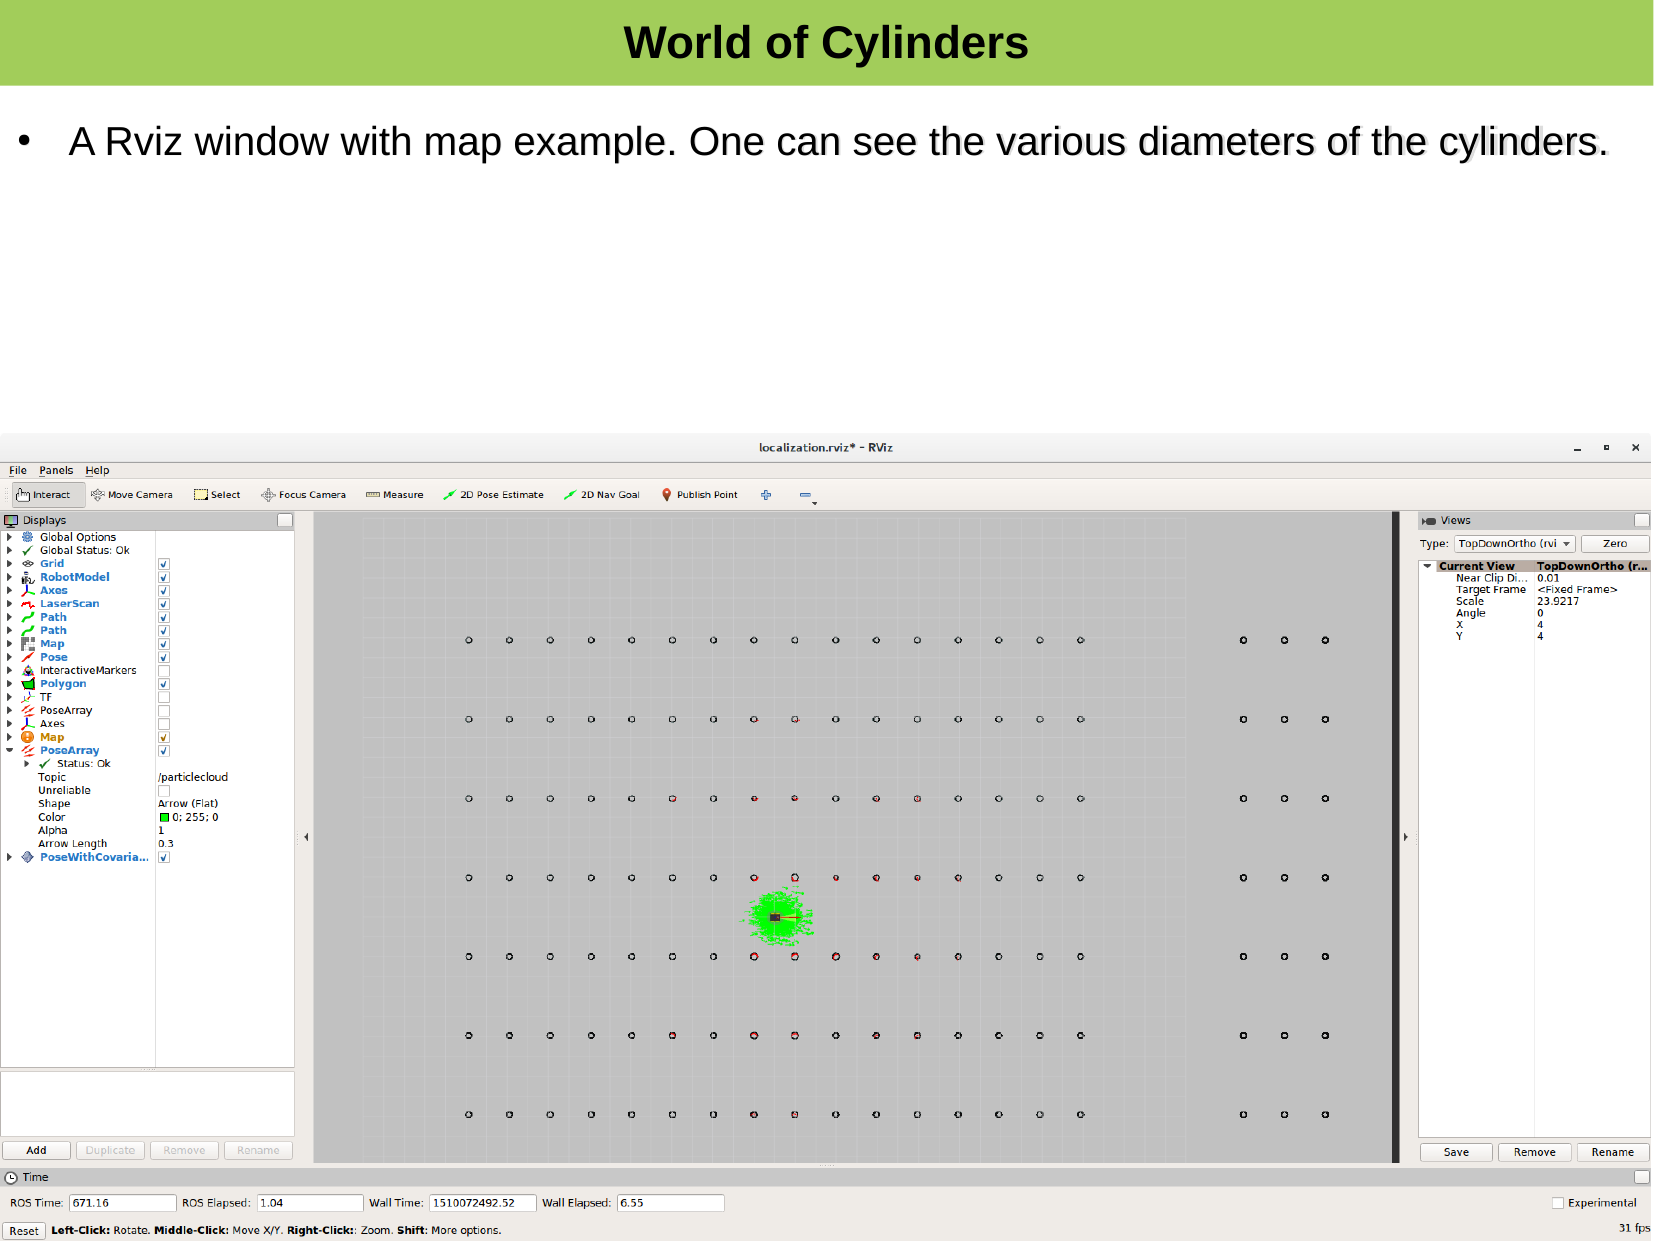

# World of Cylinders
A Rviz window with map example. One can see the various diameters of the cylinders.